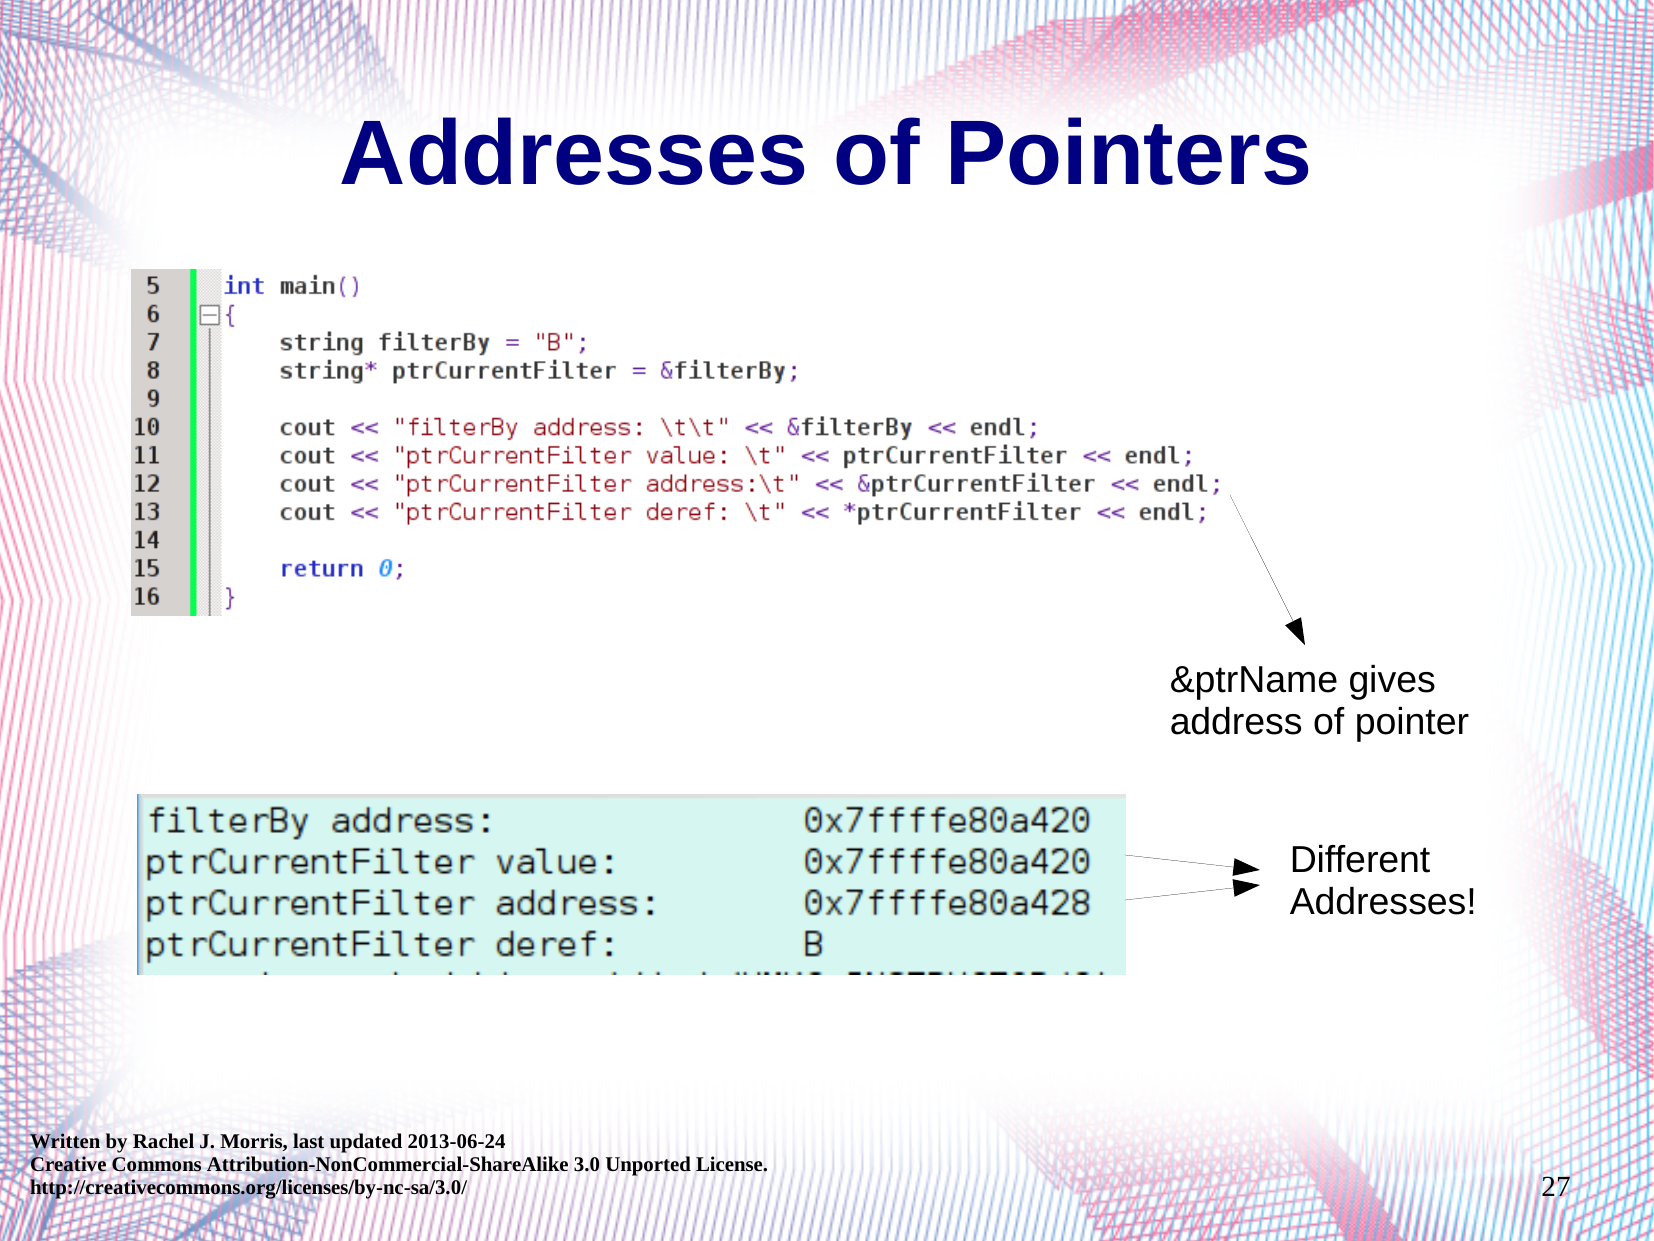

# Addresses of Pointers
&ptrName gives address of pointer
Different Addresses!
27